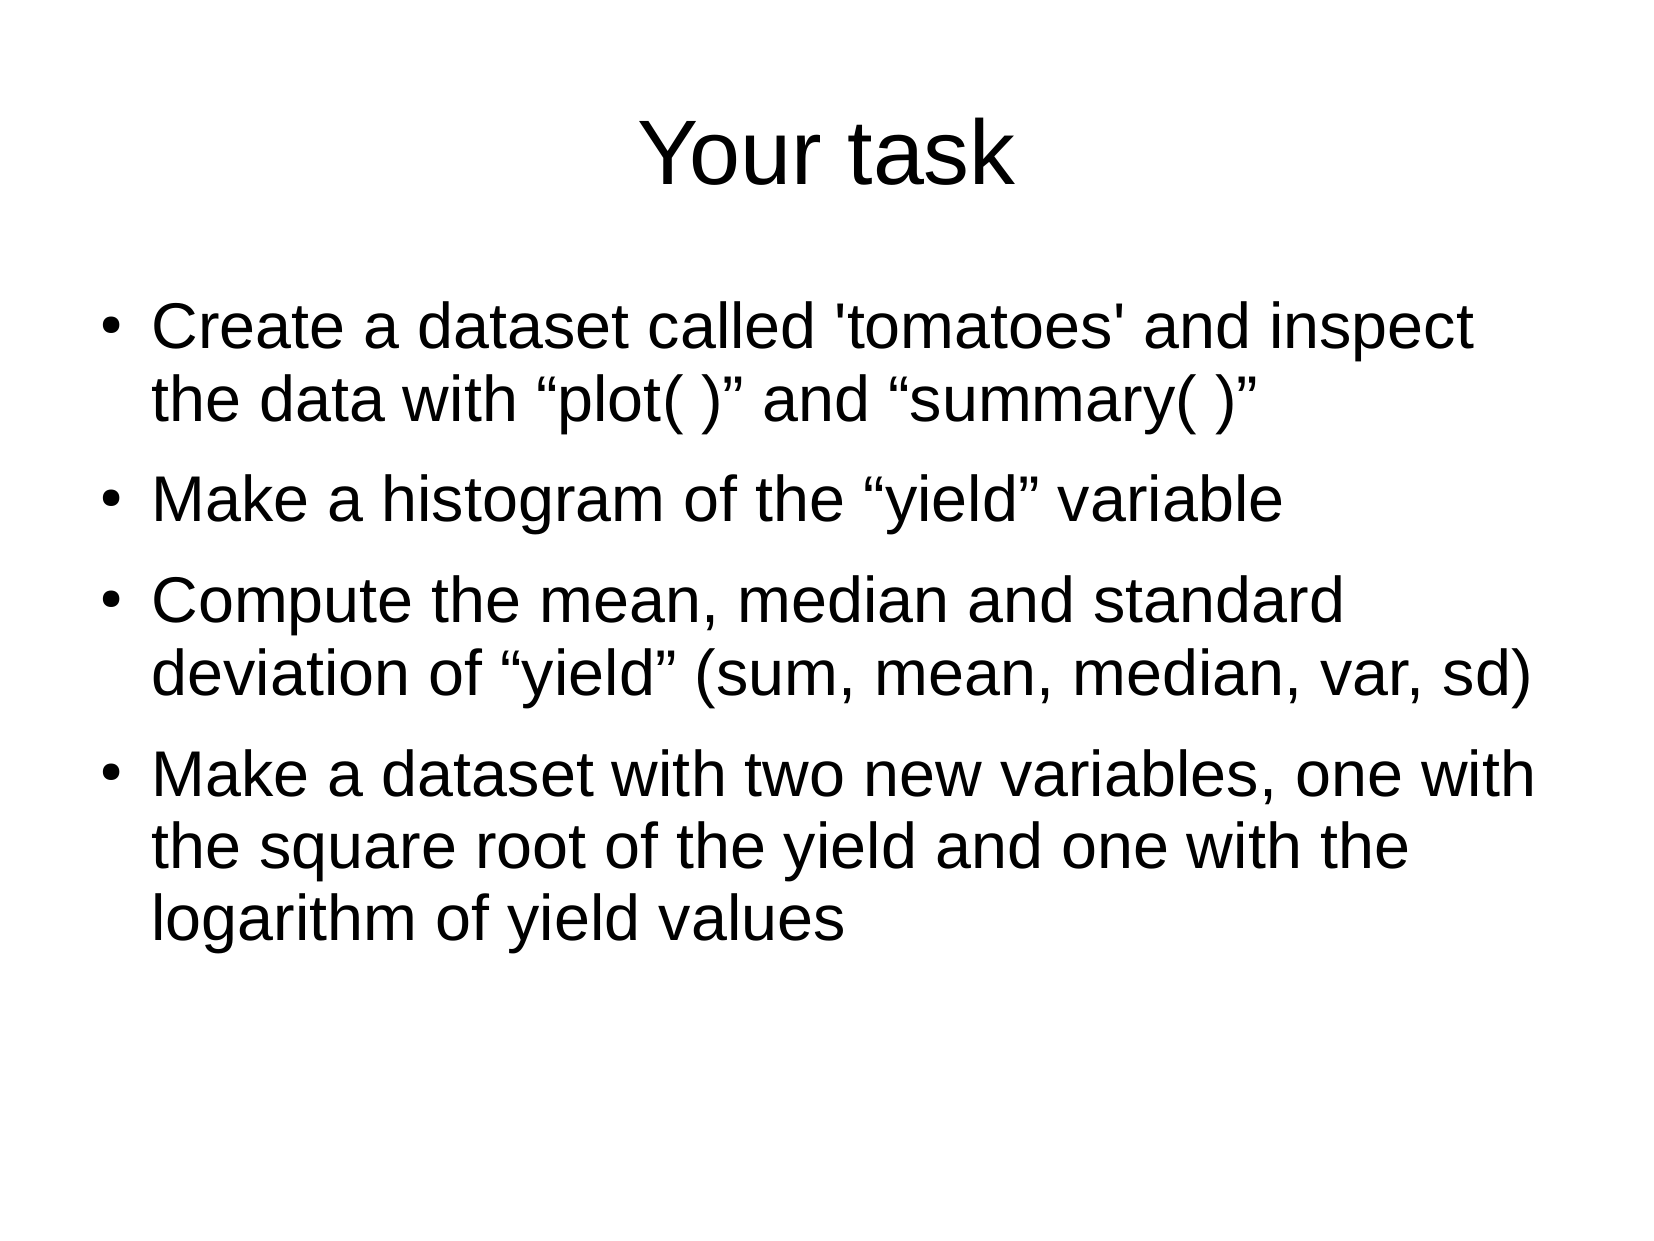

# Your task
Create a dataset called 'tomatoes' and inspect the data with “plot( )” and “summary( )”
Make a histogram of the “yield” variable
Compute the mean, median and standard deviation of “yield” (sum, mean, median, var, sd)
Make a dataset with two new variables, one with the square root of the yield and one with the logarithm of yield values